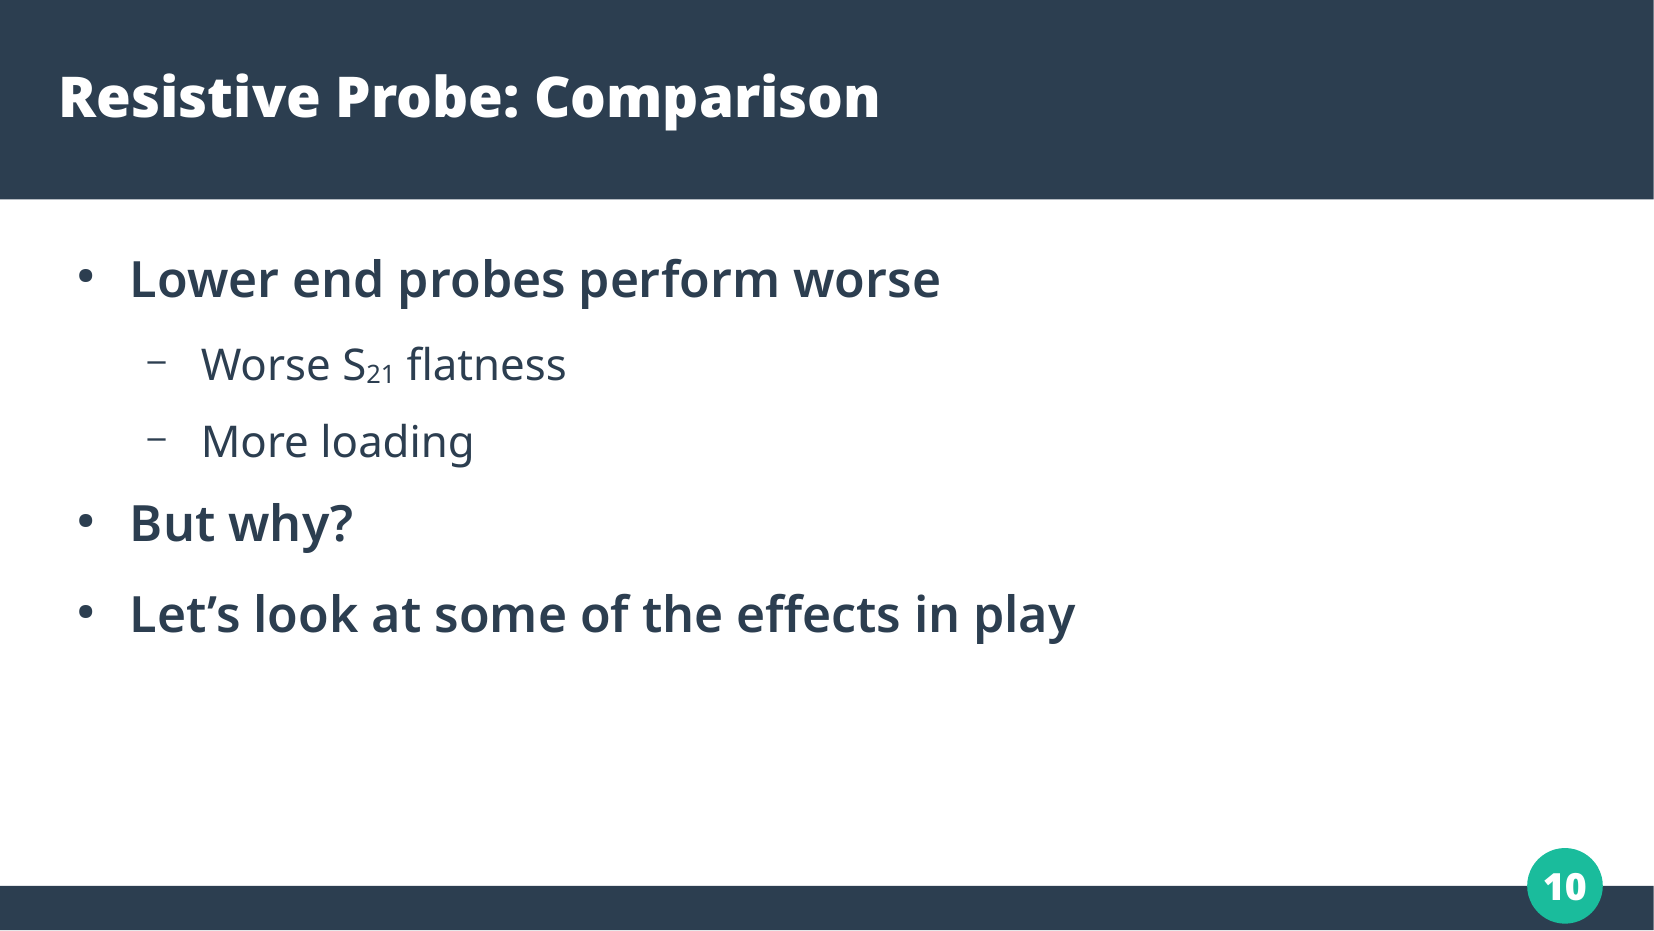

# Resistive Probe: Comparison
Lower end probes perform worse
Worse S21 flatness
More loading
But why?
Let’s look at some of the effects in play